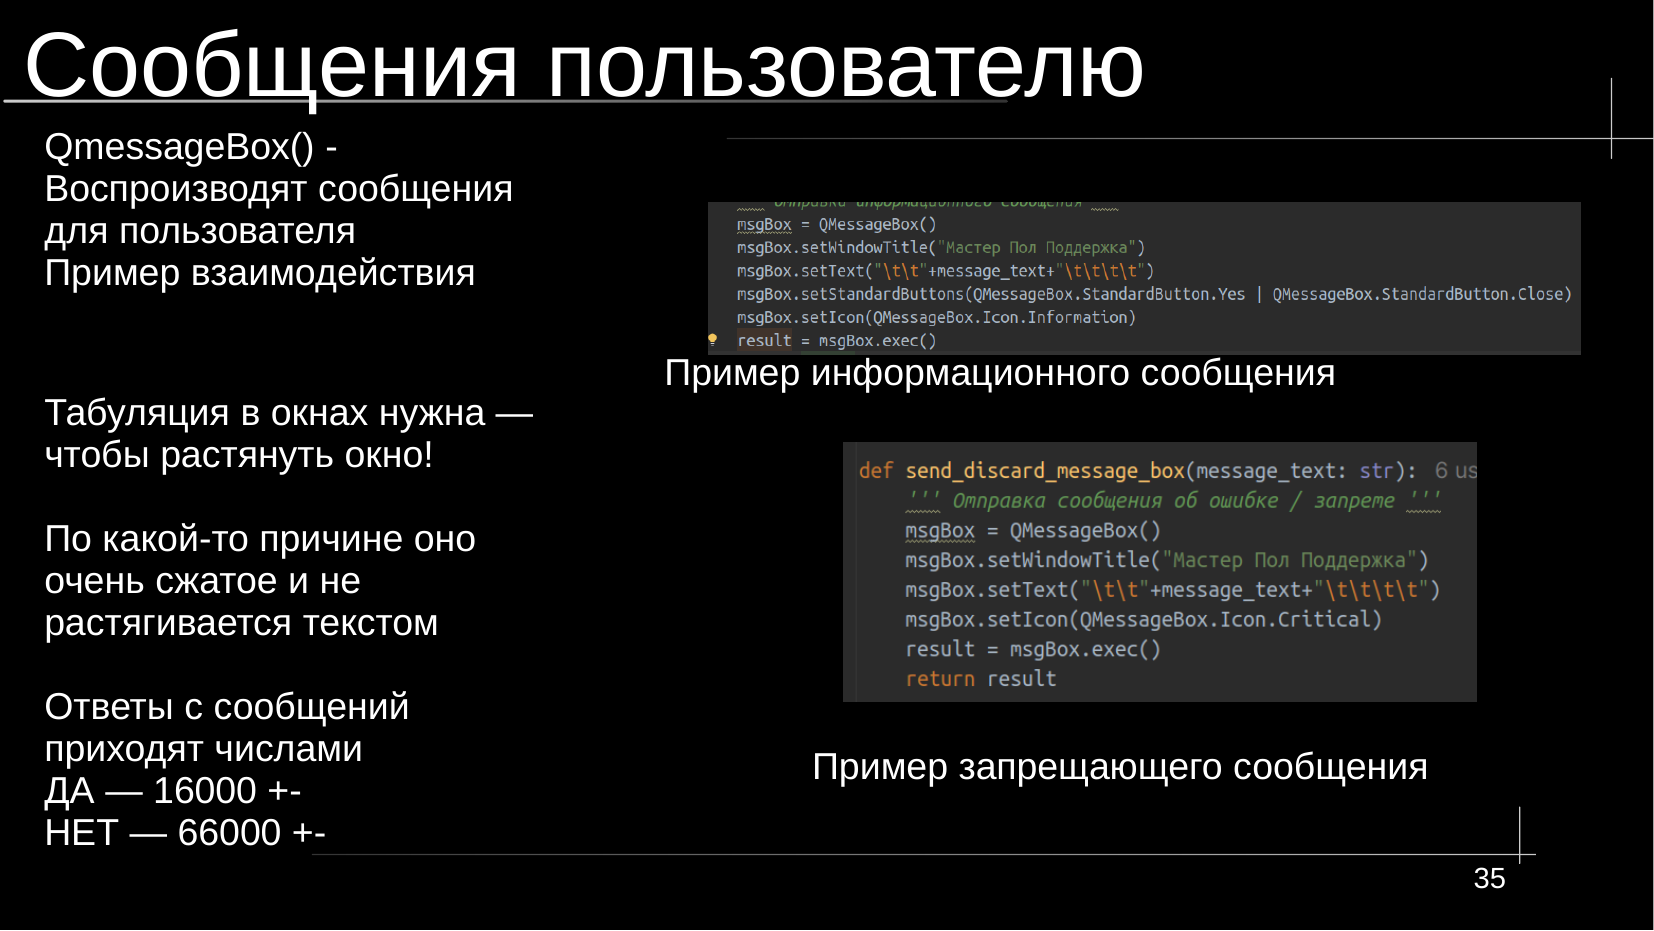

# Сообщения пользователю
QmessageBox() - Воспроизводят сообщения для пользователя
Пример взаимодействия
Пример информационного сообщения
Табуляция в окнах нужна — чтобы растянуть окно!
По какой-то причине оно очень сжатое и не растягивается текстом
Ответы с сообщений приходят числами
ДА — 16000 +-
НЕТ — 66000 +-
Пример запрещающего сообщения
35